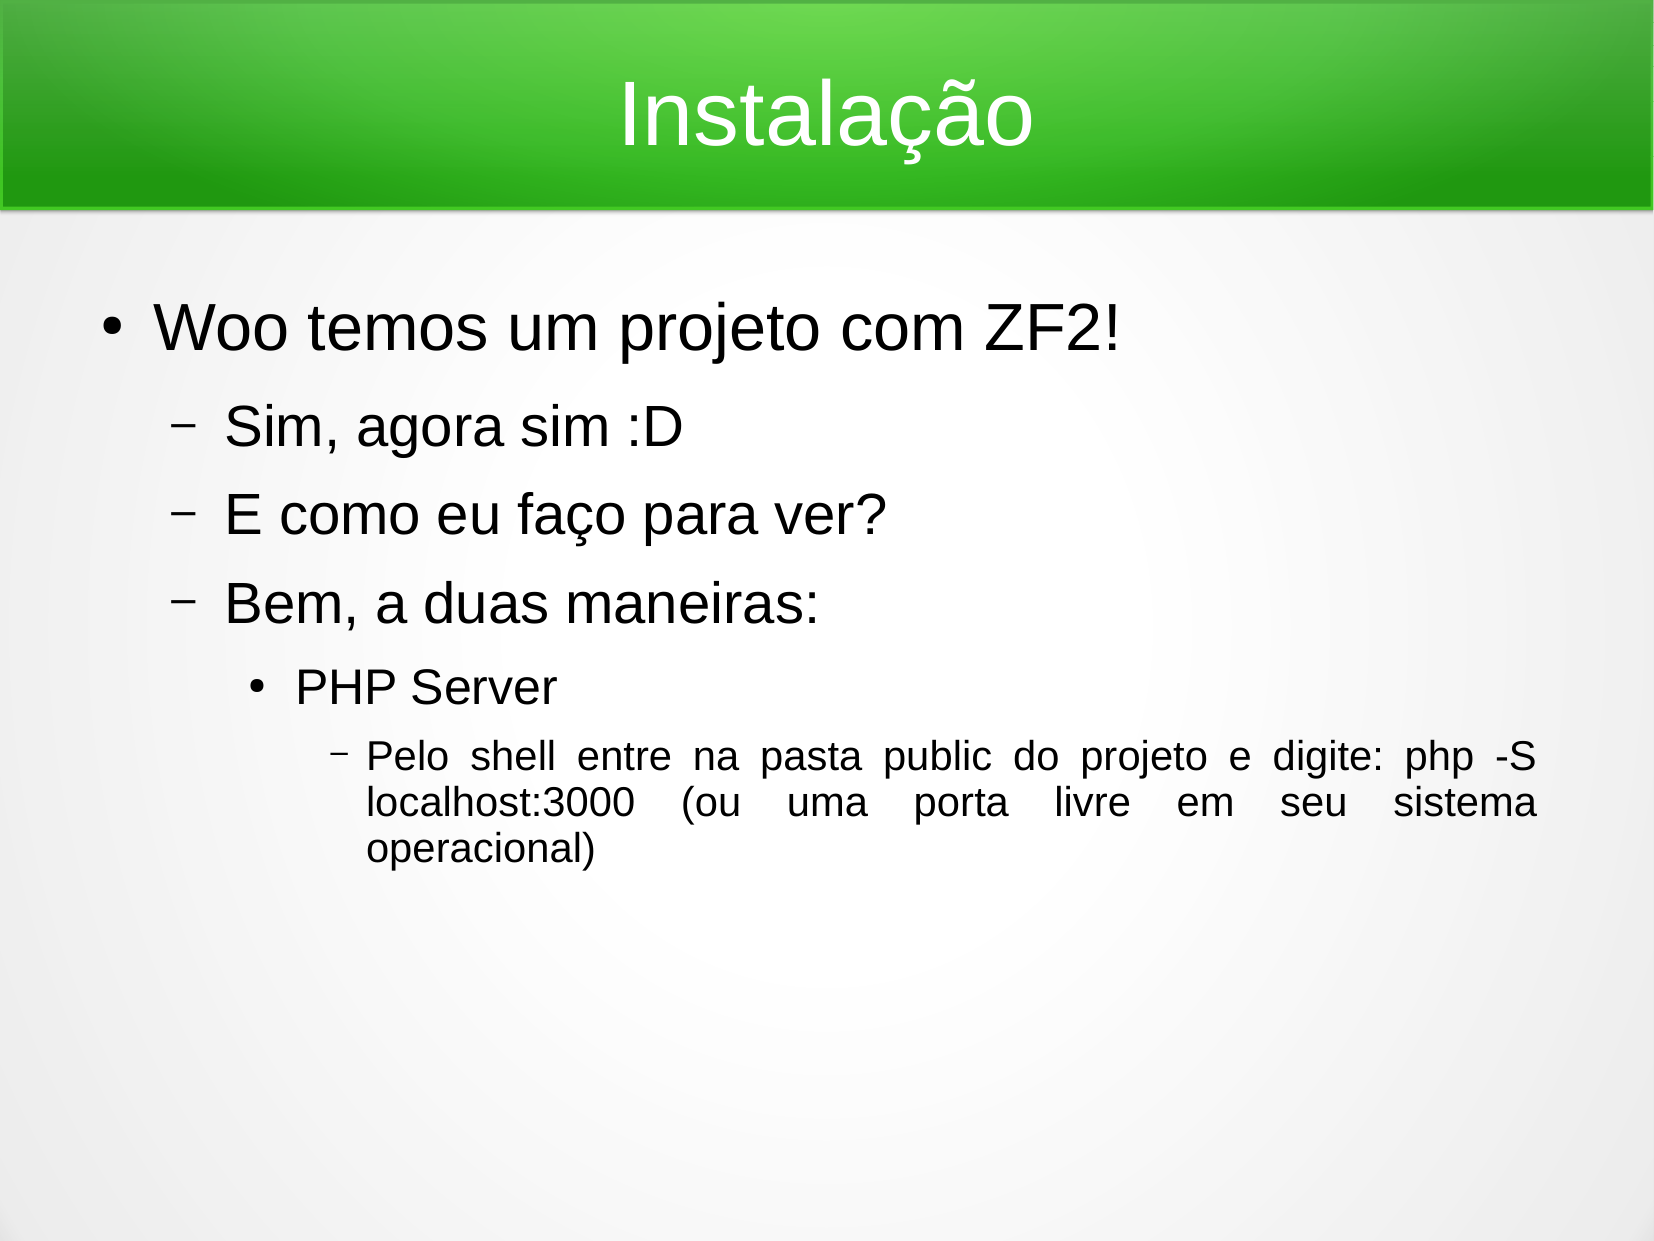

# Instalação
Woo temos um projeto com ZF2!
Sim, agora sim :D
E como eu faço para ver?
Bem, a duas maneiras:
PHP Server
Pelo shell entre na pasta public do projeto e digite: php -S localhost:3000 (ou uma porta livre em seu sistema operacional)